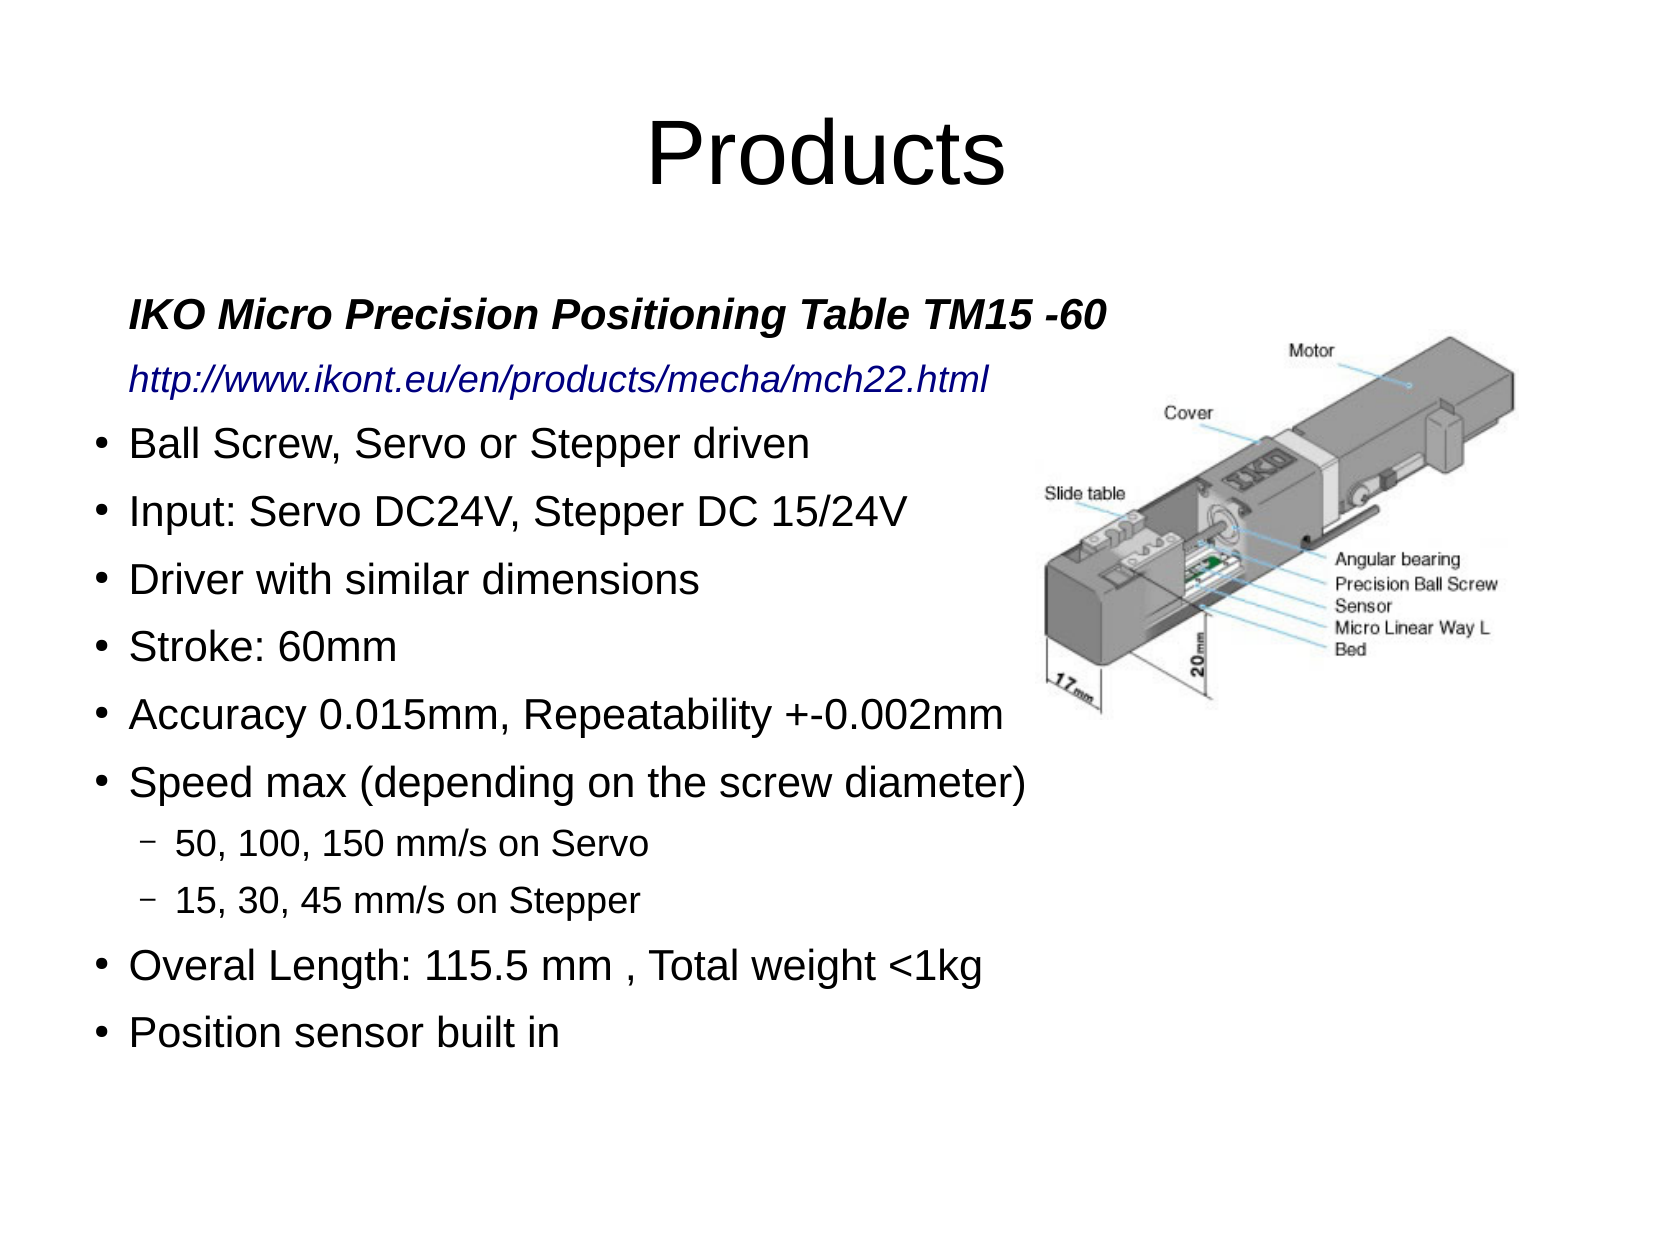

# Products
IKO Micro Precision Positioning Table TM15 -60
http://www.ikont.eu/en/products/mecha/mch22.html
Ball Screw, Servo or Stepper driven
Input: Servo DC24V, Stepper DC 15/24V
Driver with similar dimensions
Stroke: 60mm
Accuracy 0.015mm, Repeatability +-0.002mm
Speed max (depending on the screw diameter)
50, 100, 150 mm/s on Servo
15, 30, 45 mm/s on Stepper
Overal Length: 115.5 mm , Total weight <1kg
Position sensor built in